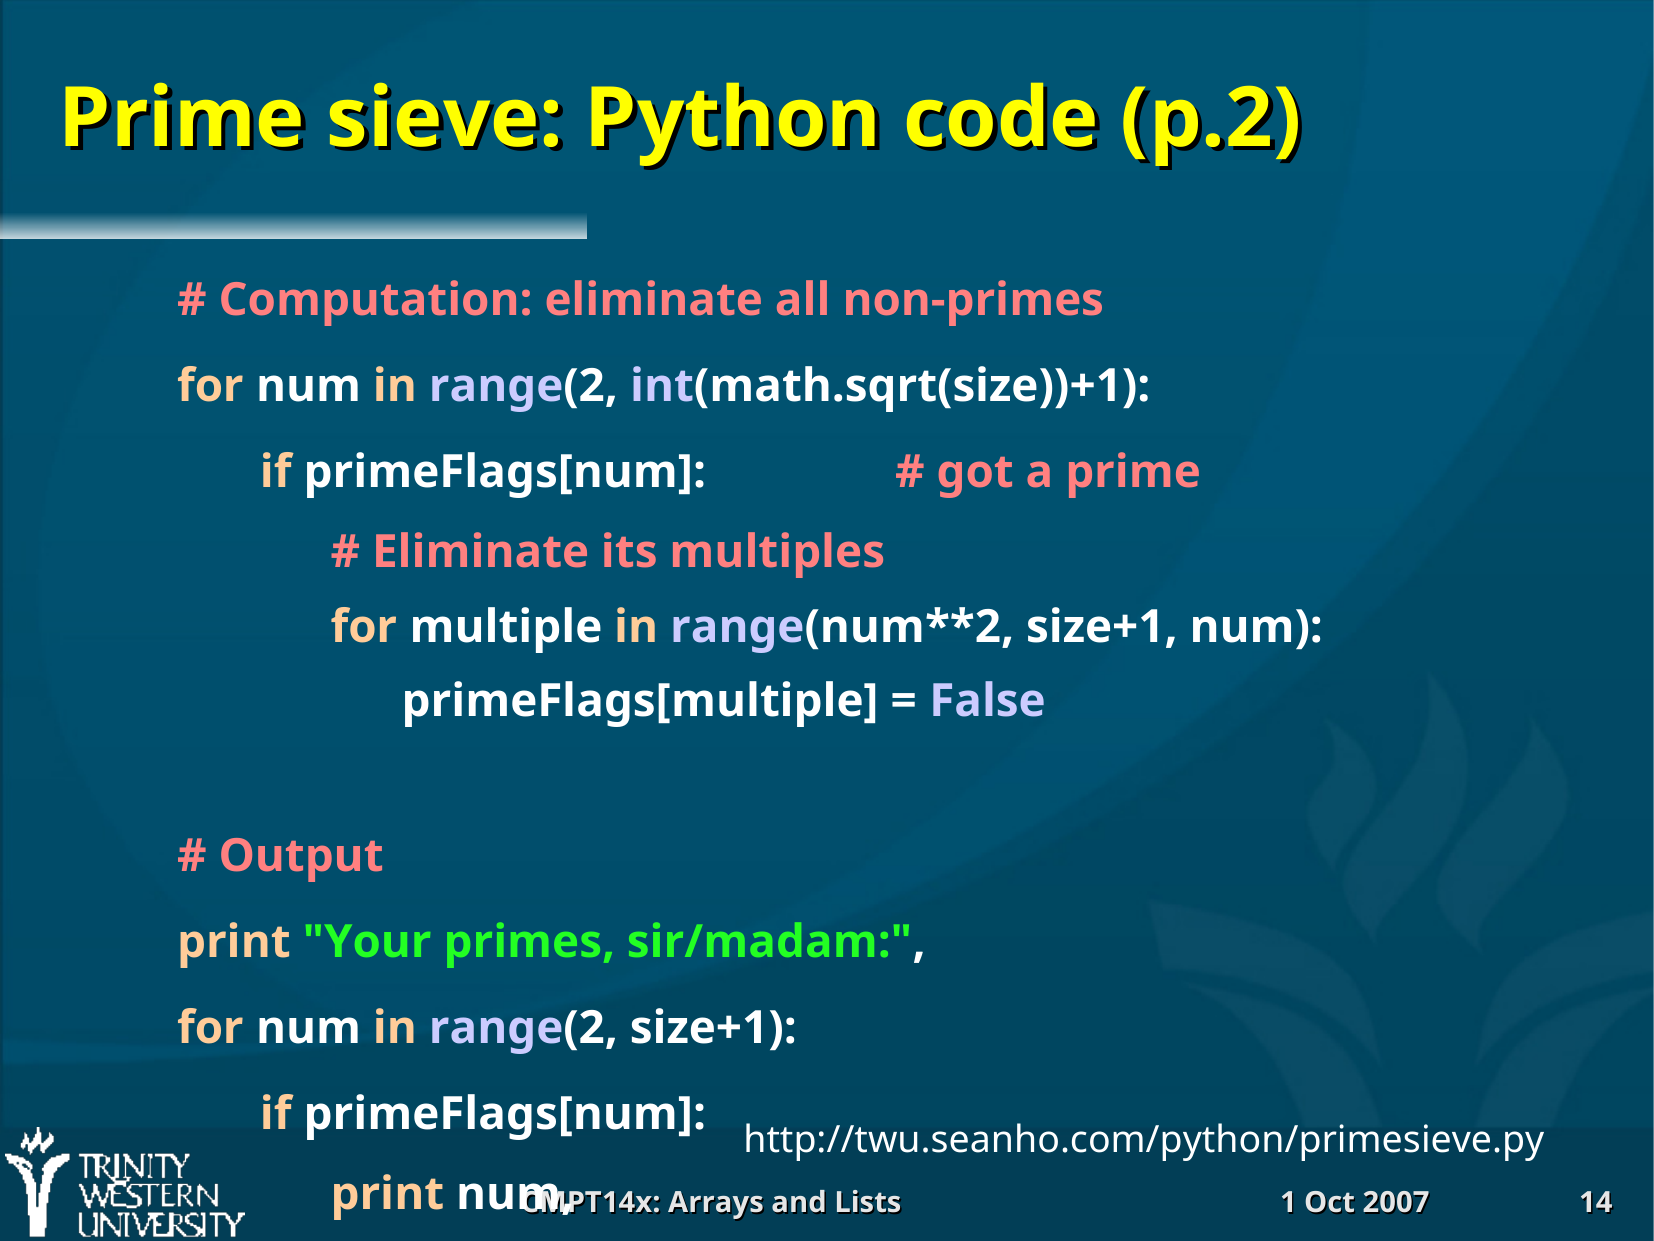

# Prime sieve: Python code (p.2)
# Computation: eliminate all non-primes
for num in range(2, int(math.sqrt(size))+1):
if primeFlags[num]:			# got a prime
# Eliminate its multiples
for multiple in range(num**2, size+1, num):
primeFlags[multiple] = False
# Output
print "Your primes, sir/madam:",
for num in range(2, size+1):
if primeFlags[num]:
print num,
http://twu.seanho.com/python/primesieve.py
CMPT14x: Arrays and Lists
1 Oct 2007
14